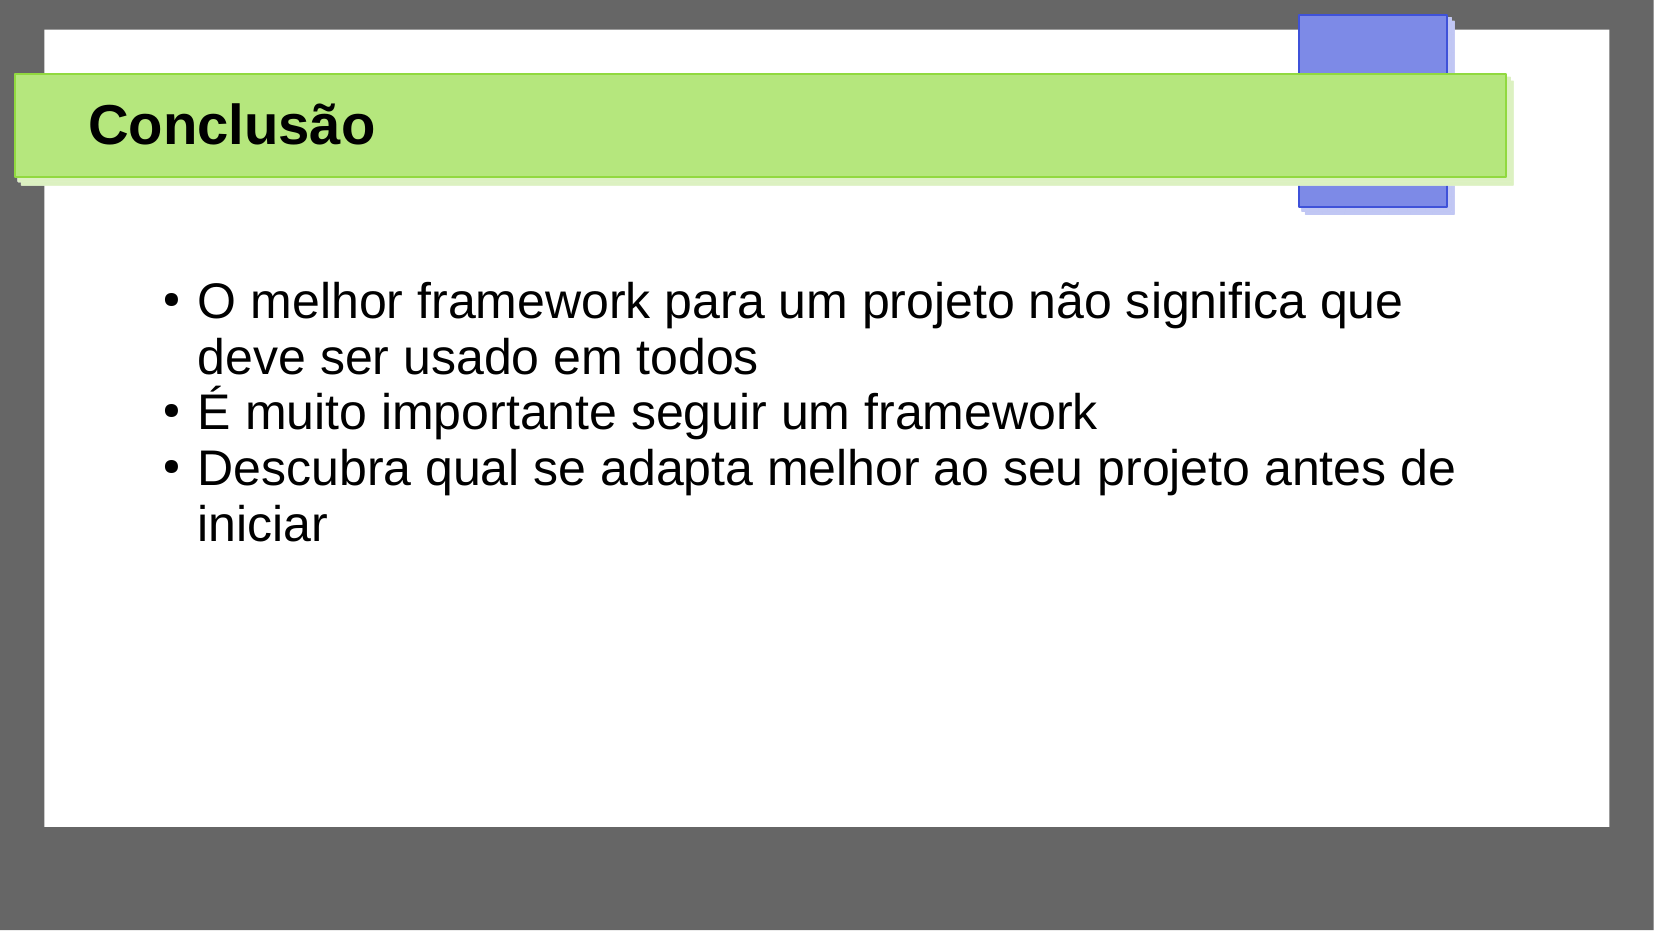

# Conclusão
O melhor framework para um projeto não significa que deve ser usado em todos
É muito importante seguir um framework
Descubra qual se adapta melhor ao seu projeto antes de iniciar